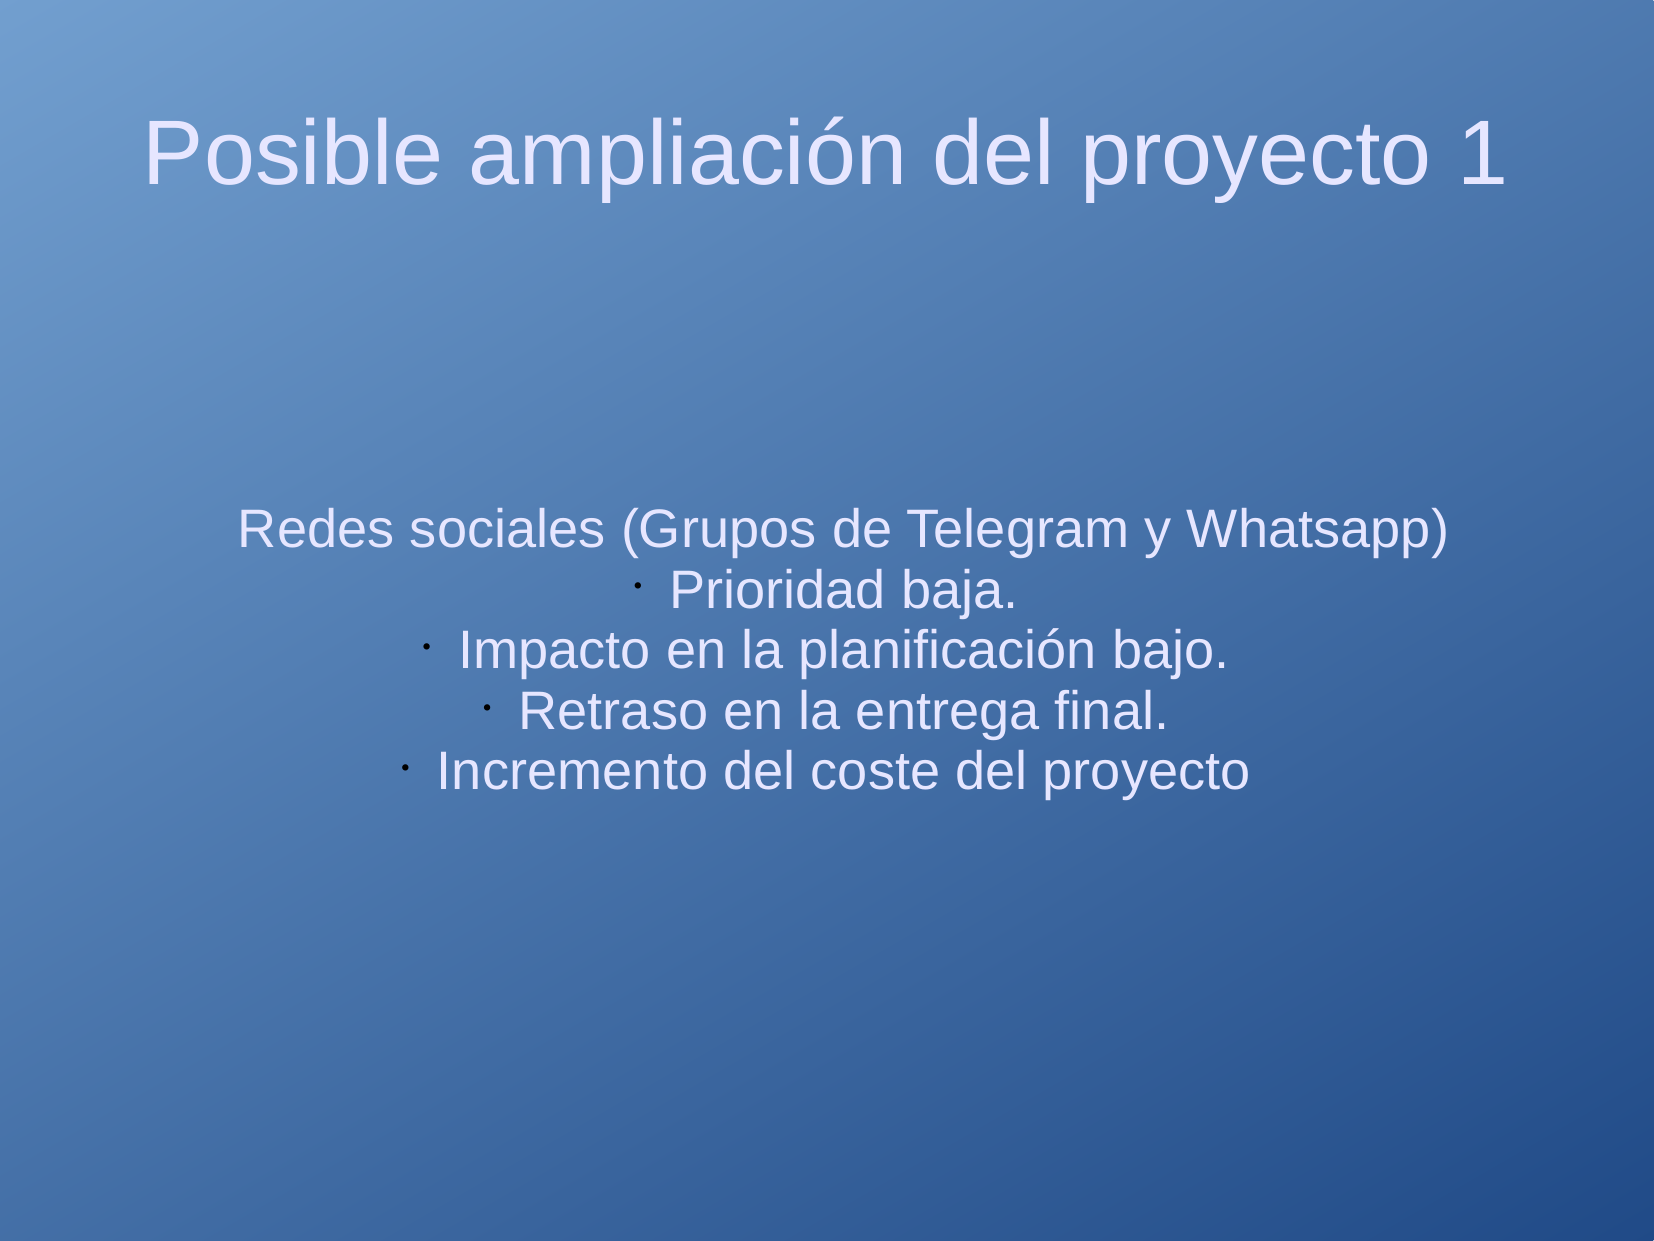

# Posible ampliación del proyecto 1
Redes sociales (Grupos de Telegram y Whatsapp)
Prioridad baja.
Impacto en la planificación bajo.
Retraso en la entrega final.
Incremento del coste del proyecto